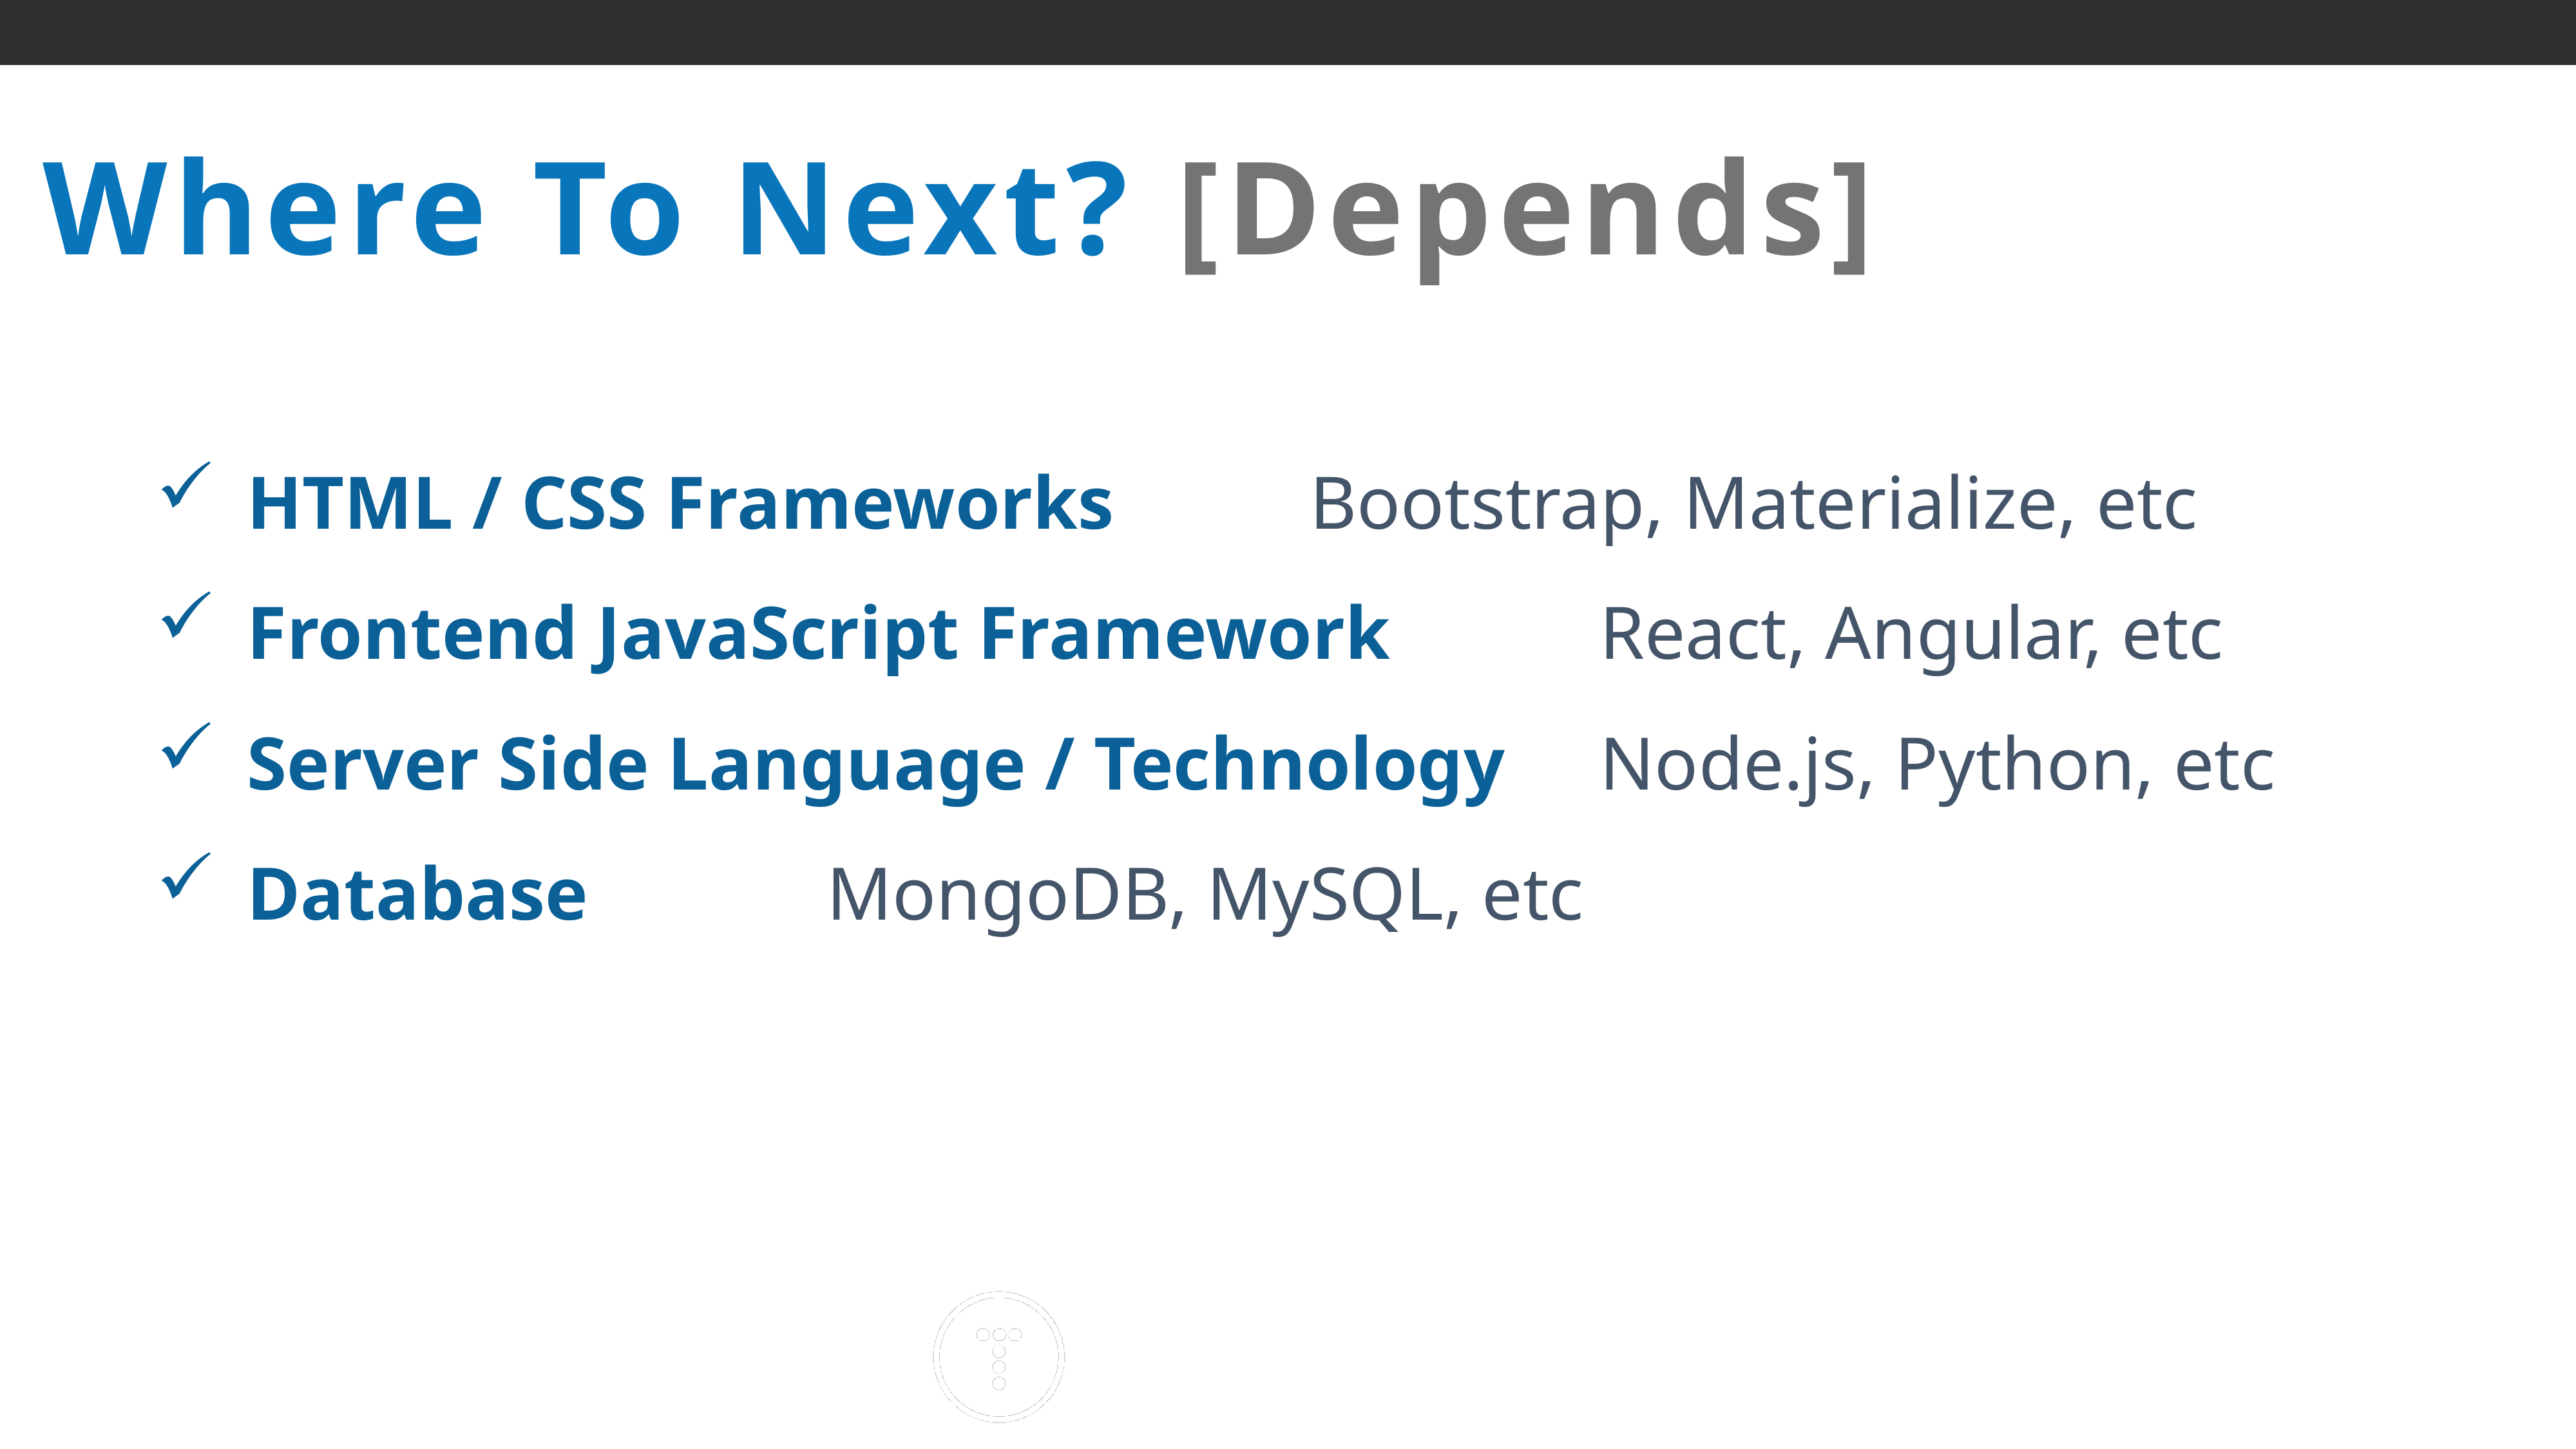

Where To Next? [Depends]
HTML / CSS Frameworks 		Bootstrap, Materialize, etc
Frontend JavaScript Framework 	React, Angular, etc
Server Side Language / Technology 	Node.js, Python, etc
Database 					MongoDB, MySQL, etc
Traversymedia.com